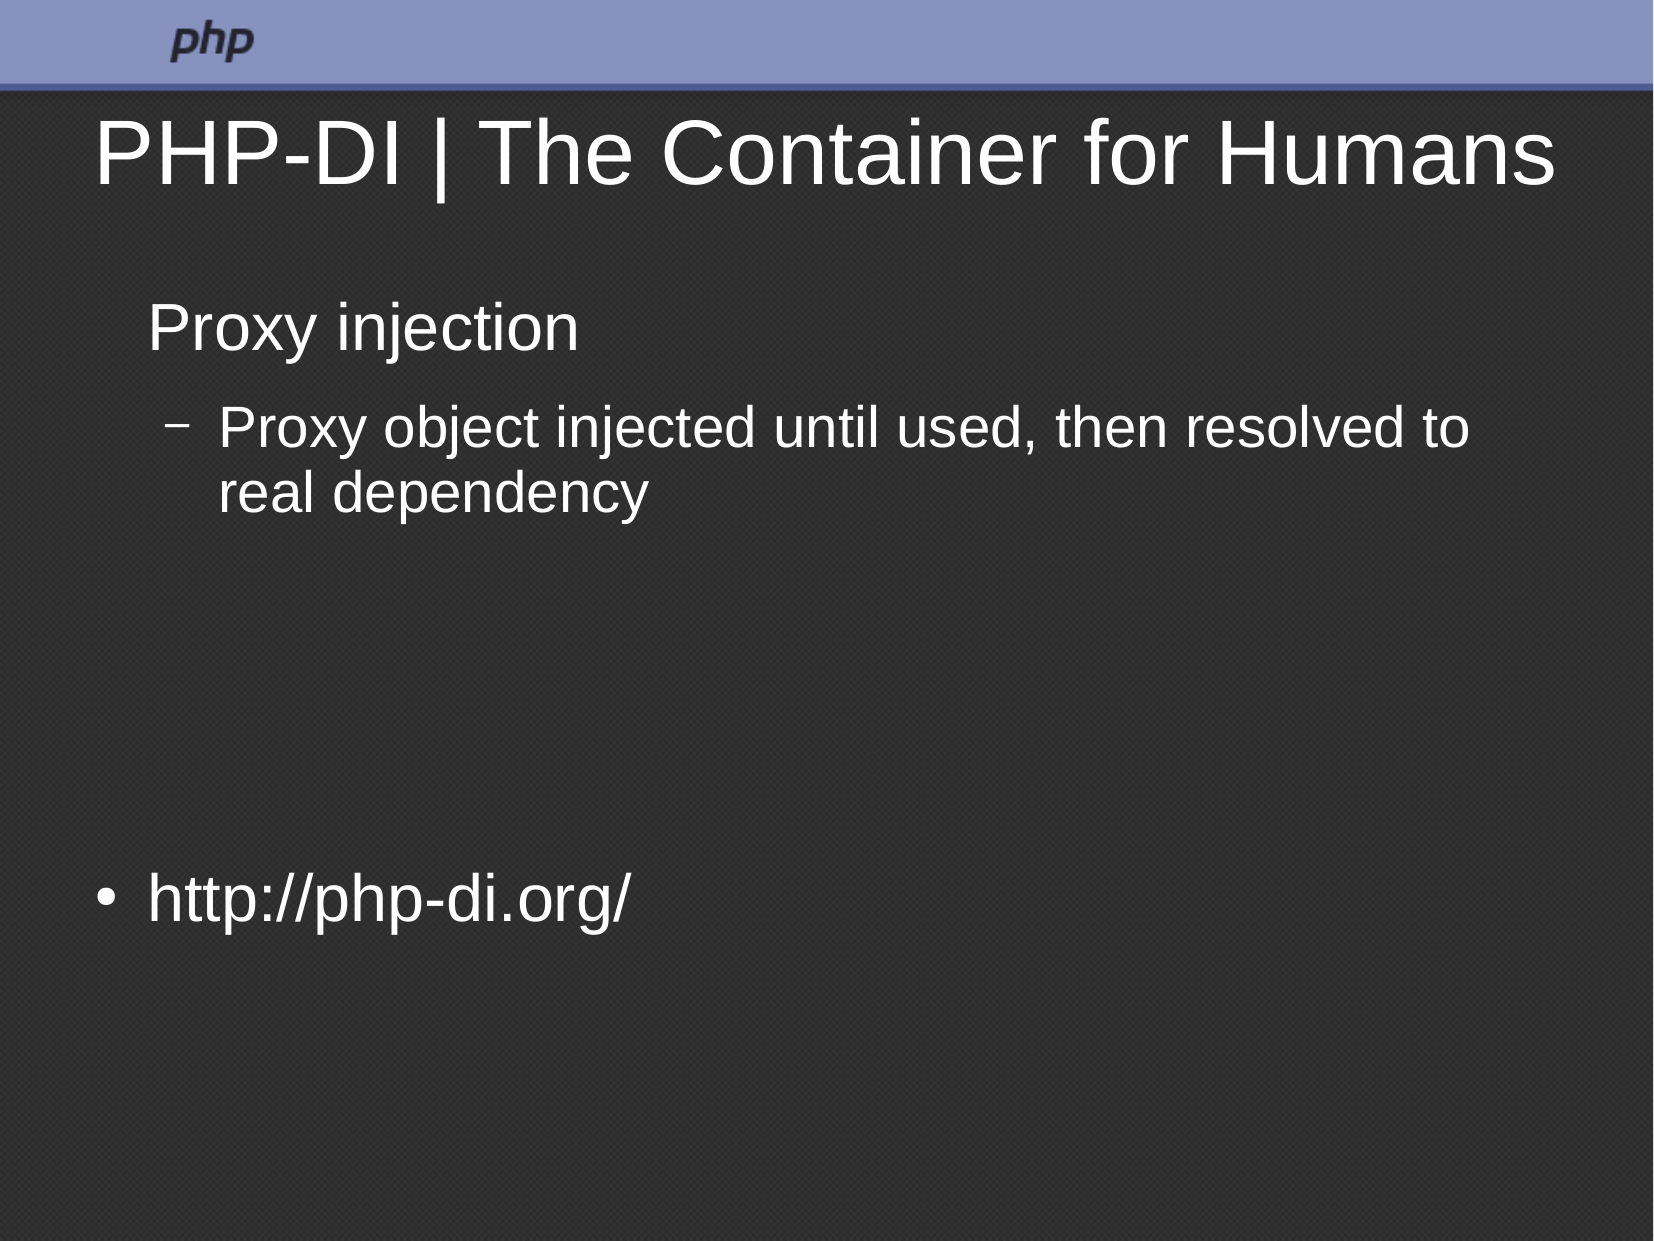

# PHP-DI | The Container for Humans
Proxy injection
Proxy object injected until used, then resolved to real dependency
http://php-di.org/